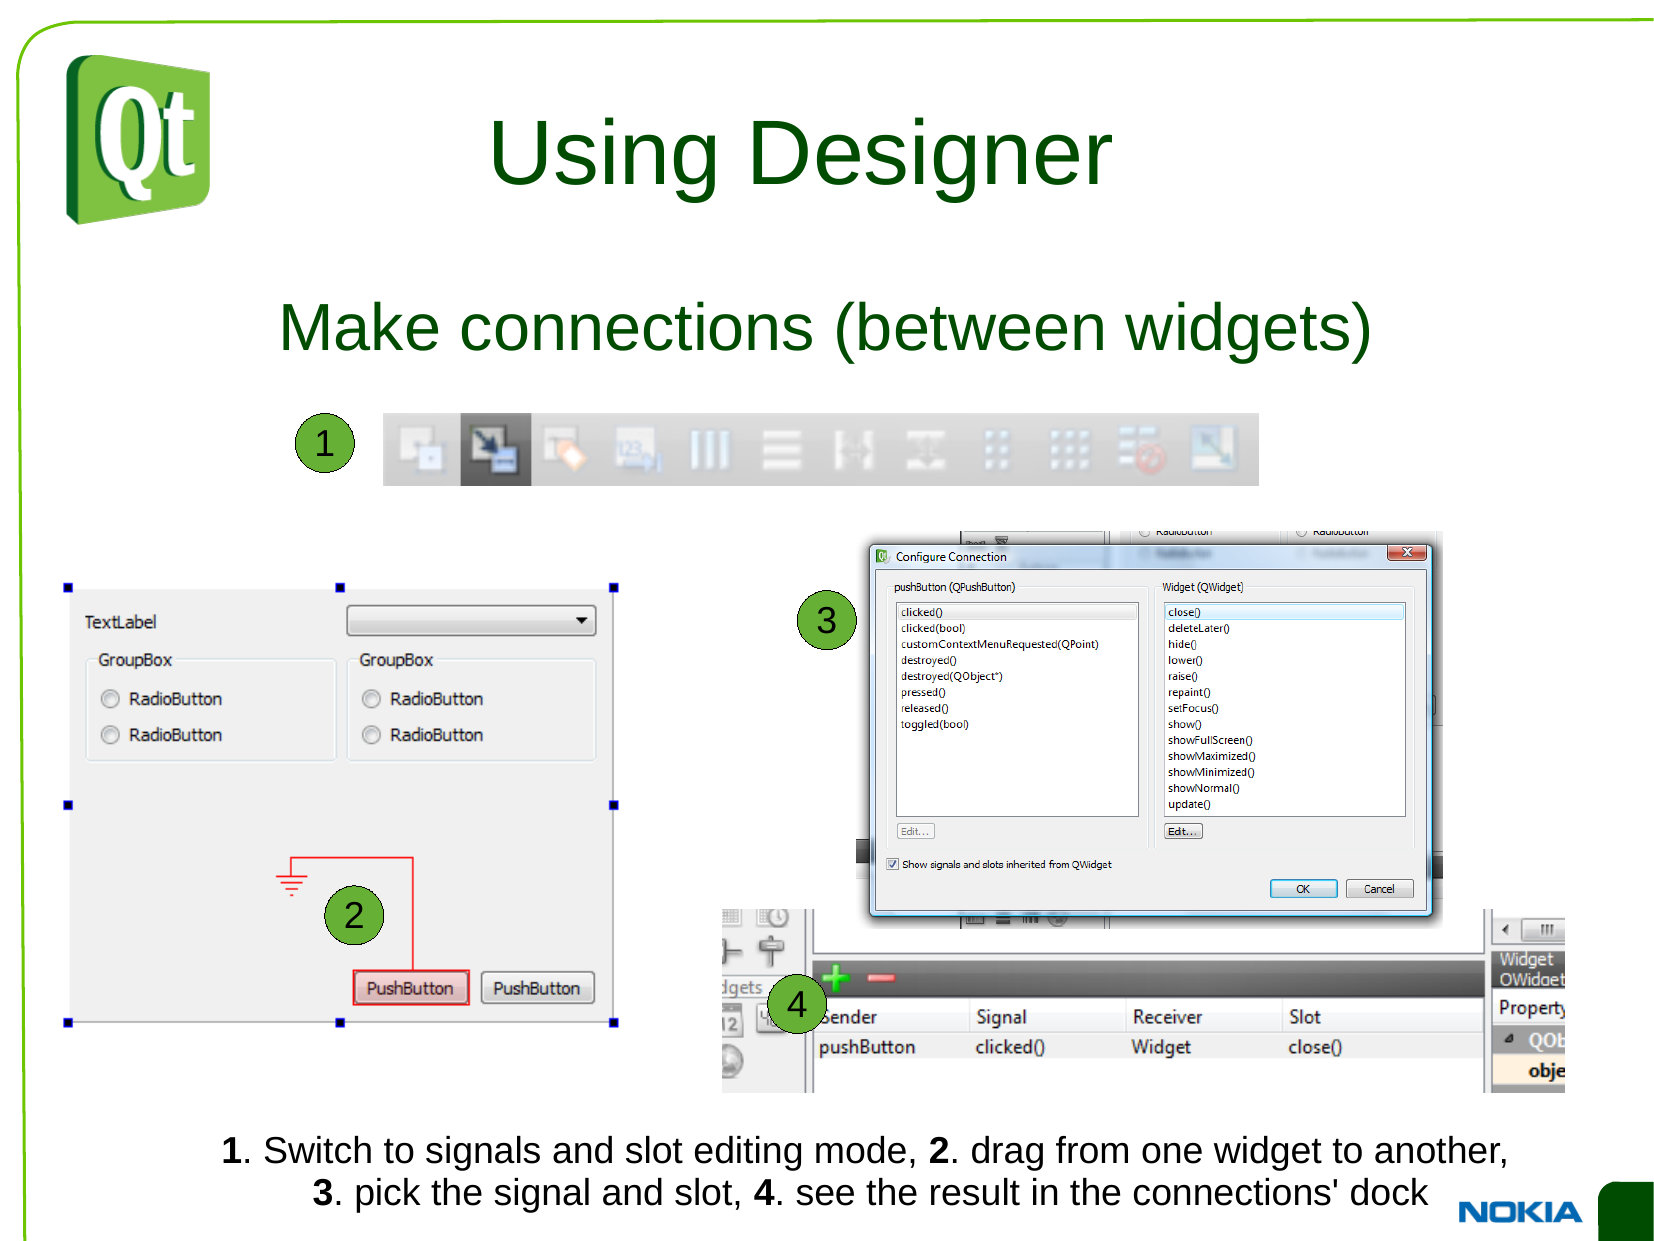

# Using Designer
Make connections (between widgets)
1
3
2
4
1. Switch to signals and slot editing mode, 2. drag from one widget to another,
3. pick the signal and slot, 4. see the result in the connections' dock